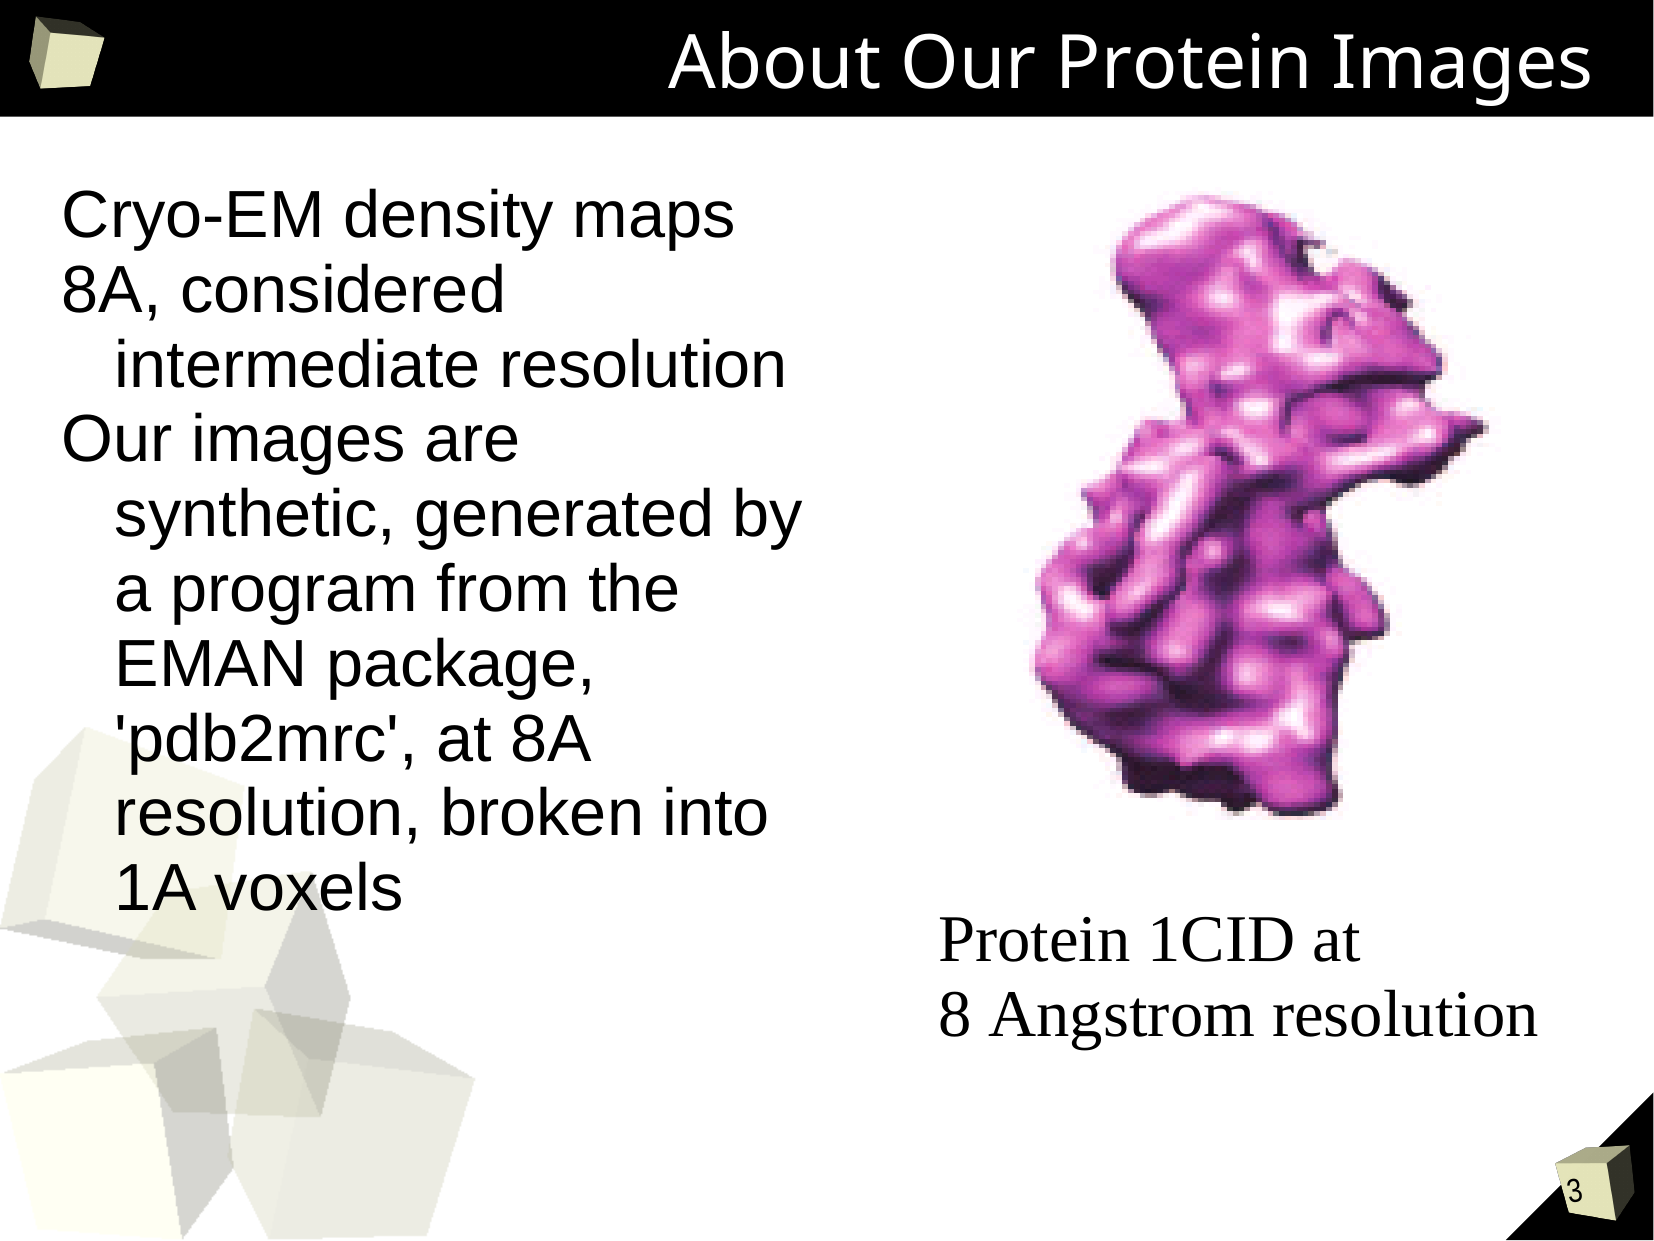

# About Our Protein Images
Cryo-EM density maps
8A, considered intermediate resolution
Our images are synthetic, generated by a program from the EMAN package, 'pdb2mrc', at 8A resolution, broken into 1A voxels
Protein 1CID at
8 Angstrom resolution